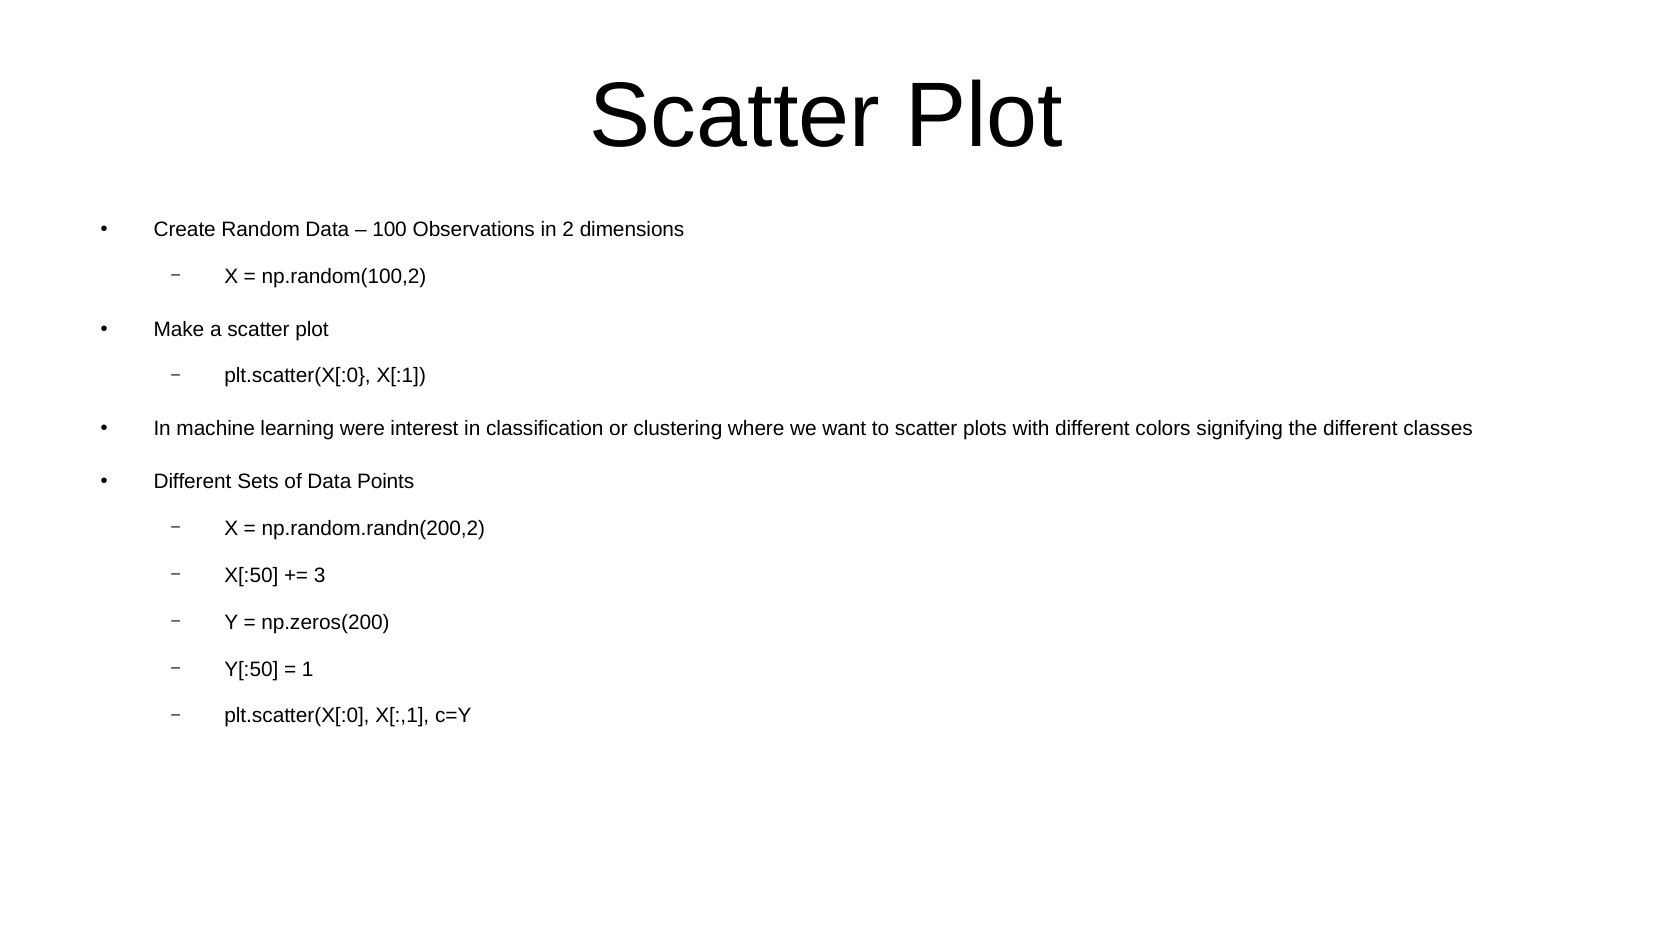

# Scatter Plot
Create Random Data – 100 Observations in 2 dimensions
X = np.random(100,2)
Make a scatter plot
plt.scatter(X[:0}, X[:1])
In machine learning were interest in classification or clustering where we want to scatter plots with different colors signifying the different classes
Different Sets of Data Points
X = np.random.randn(200,2)
X[:50] += 3
Y = np.zeros(200)
Y[:50] = 1
plt.scatter(X[:0], X[:,1], c=Y